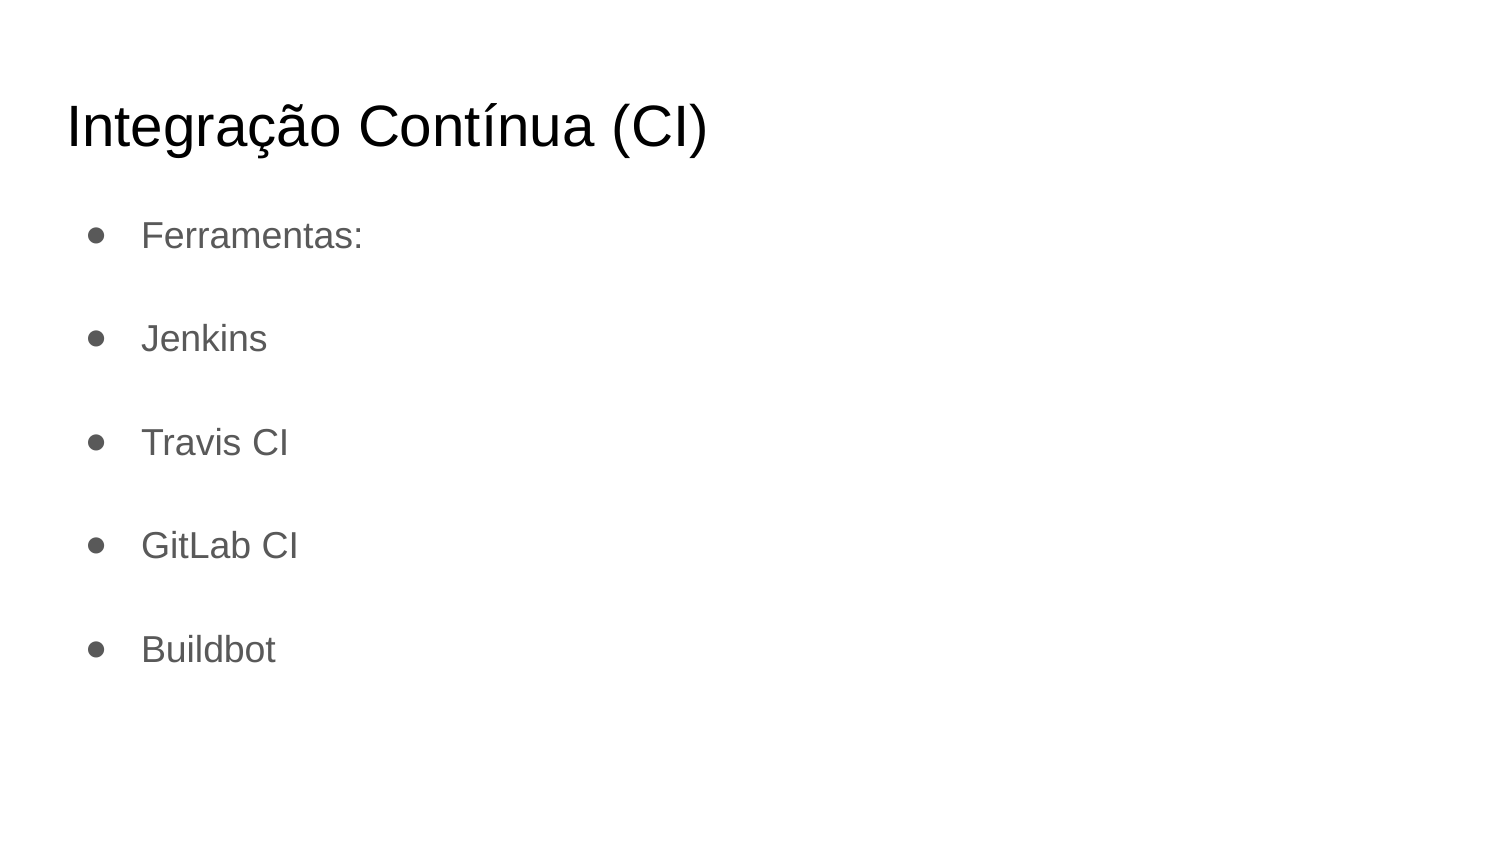

# Integração Contínua (CI)
Ferramentas:
Jenkins
Travis CI
GitLab CI
Buildbot